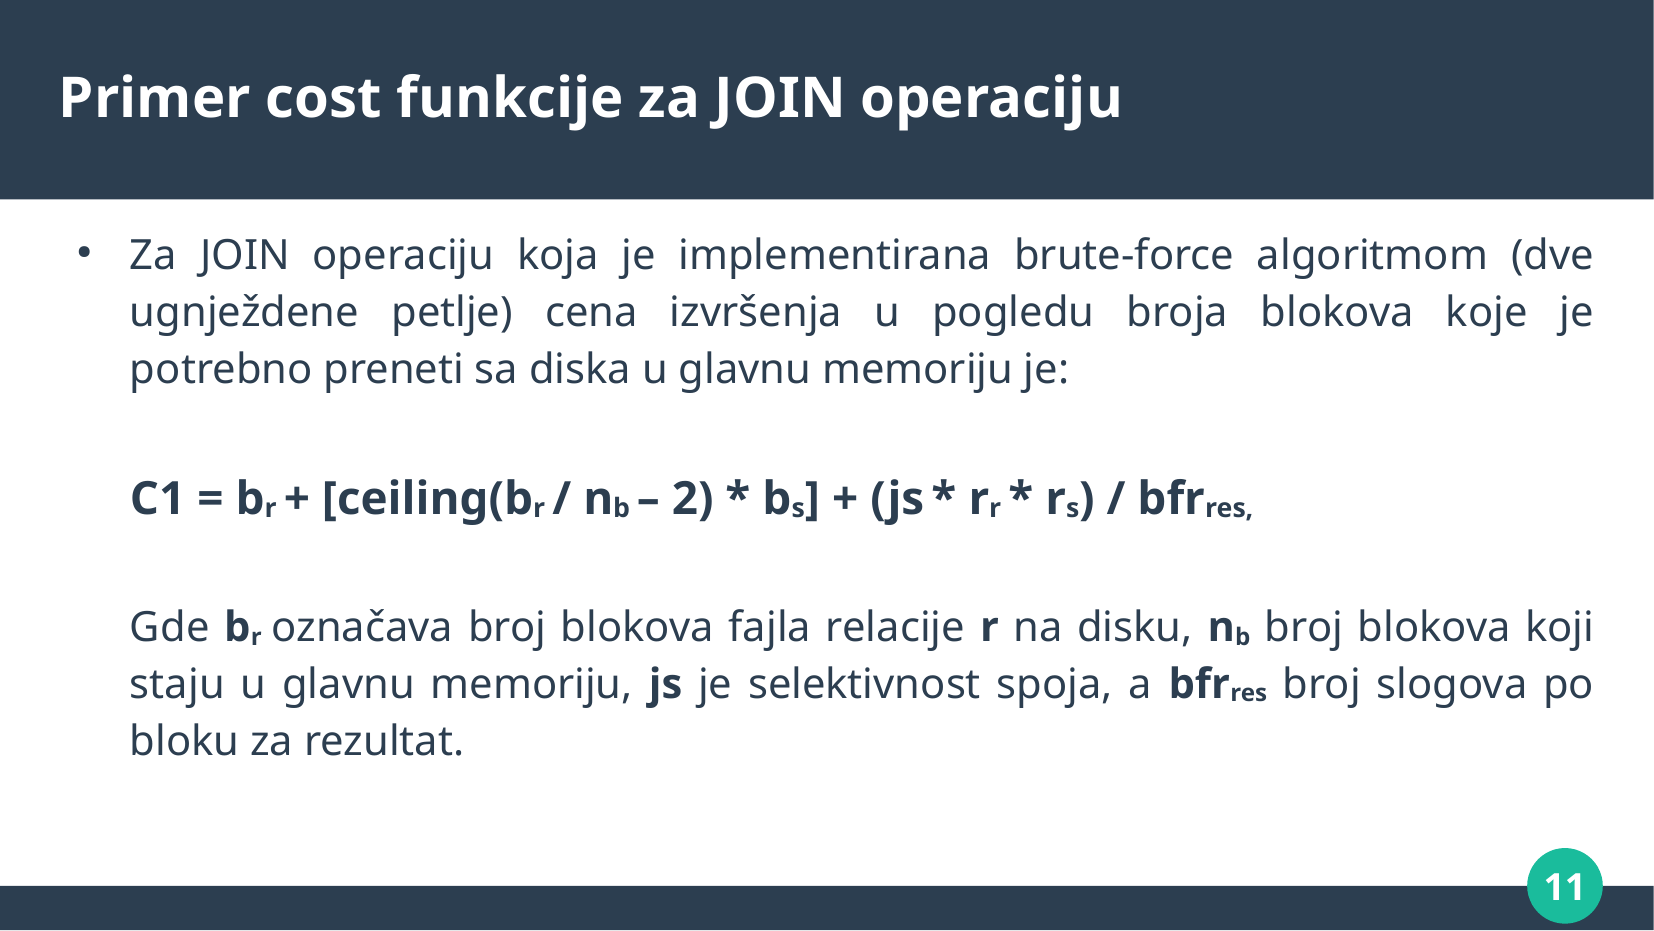

# Primer cost funkcije za JOIN operaciju
Za JOIN operaciju koja je implementirana brute-force algoritmom (dve ugnježdene petlje) cena izvršenja u pogledu broja blokova koje je potrebno preneti sa diska u glavnu memoriju je:
C1 = br + [ceiling(br / nb – 2) * bs] + (js * rr * rs) / bfrres,
Gde br označava broj blokova fajla relacije r na disku, nb broj blokova koji staju u glavnu memoriju, js je selektivnost spoja, a bfrres broj slogova po bloku za rezultat.